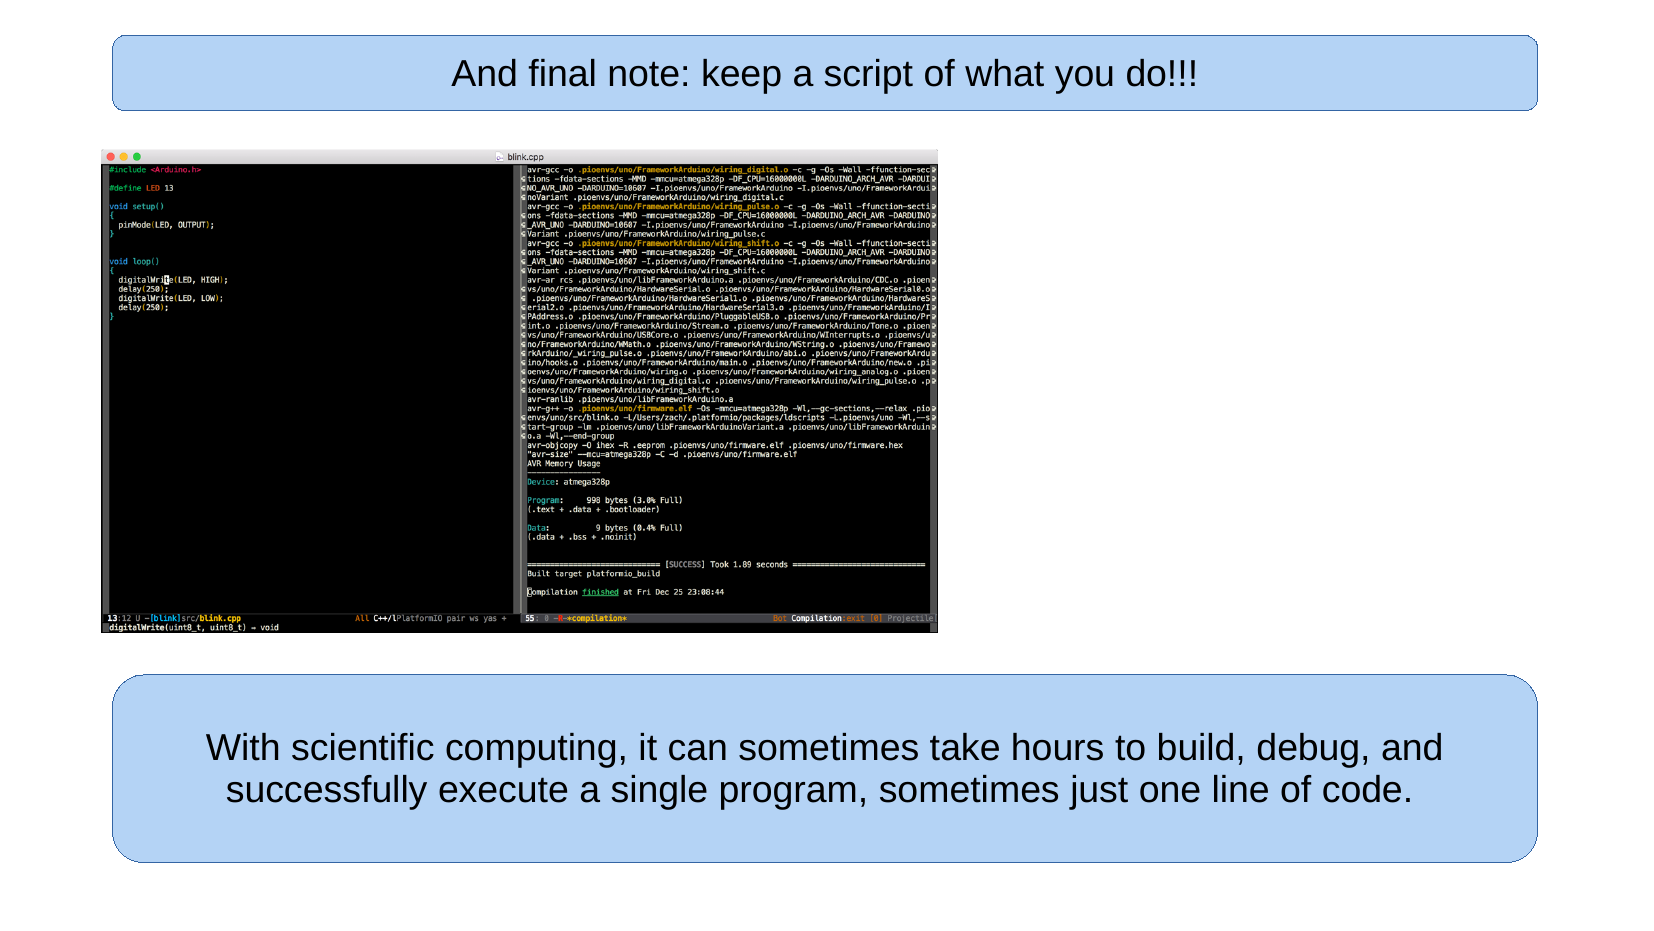

And final note: keep a script of what you do!!!
With scientific computing, it can sometimes take hours to build, debug, and successfully execute a single program, sometimes just one line of code.